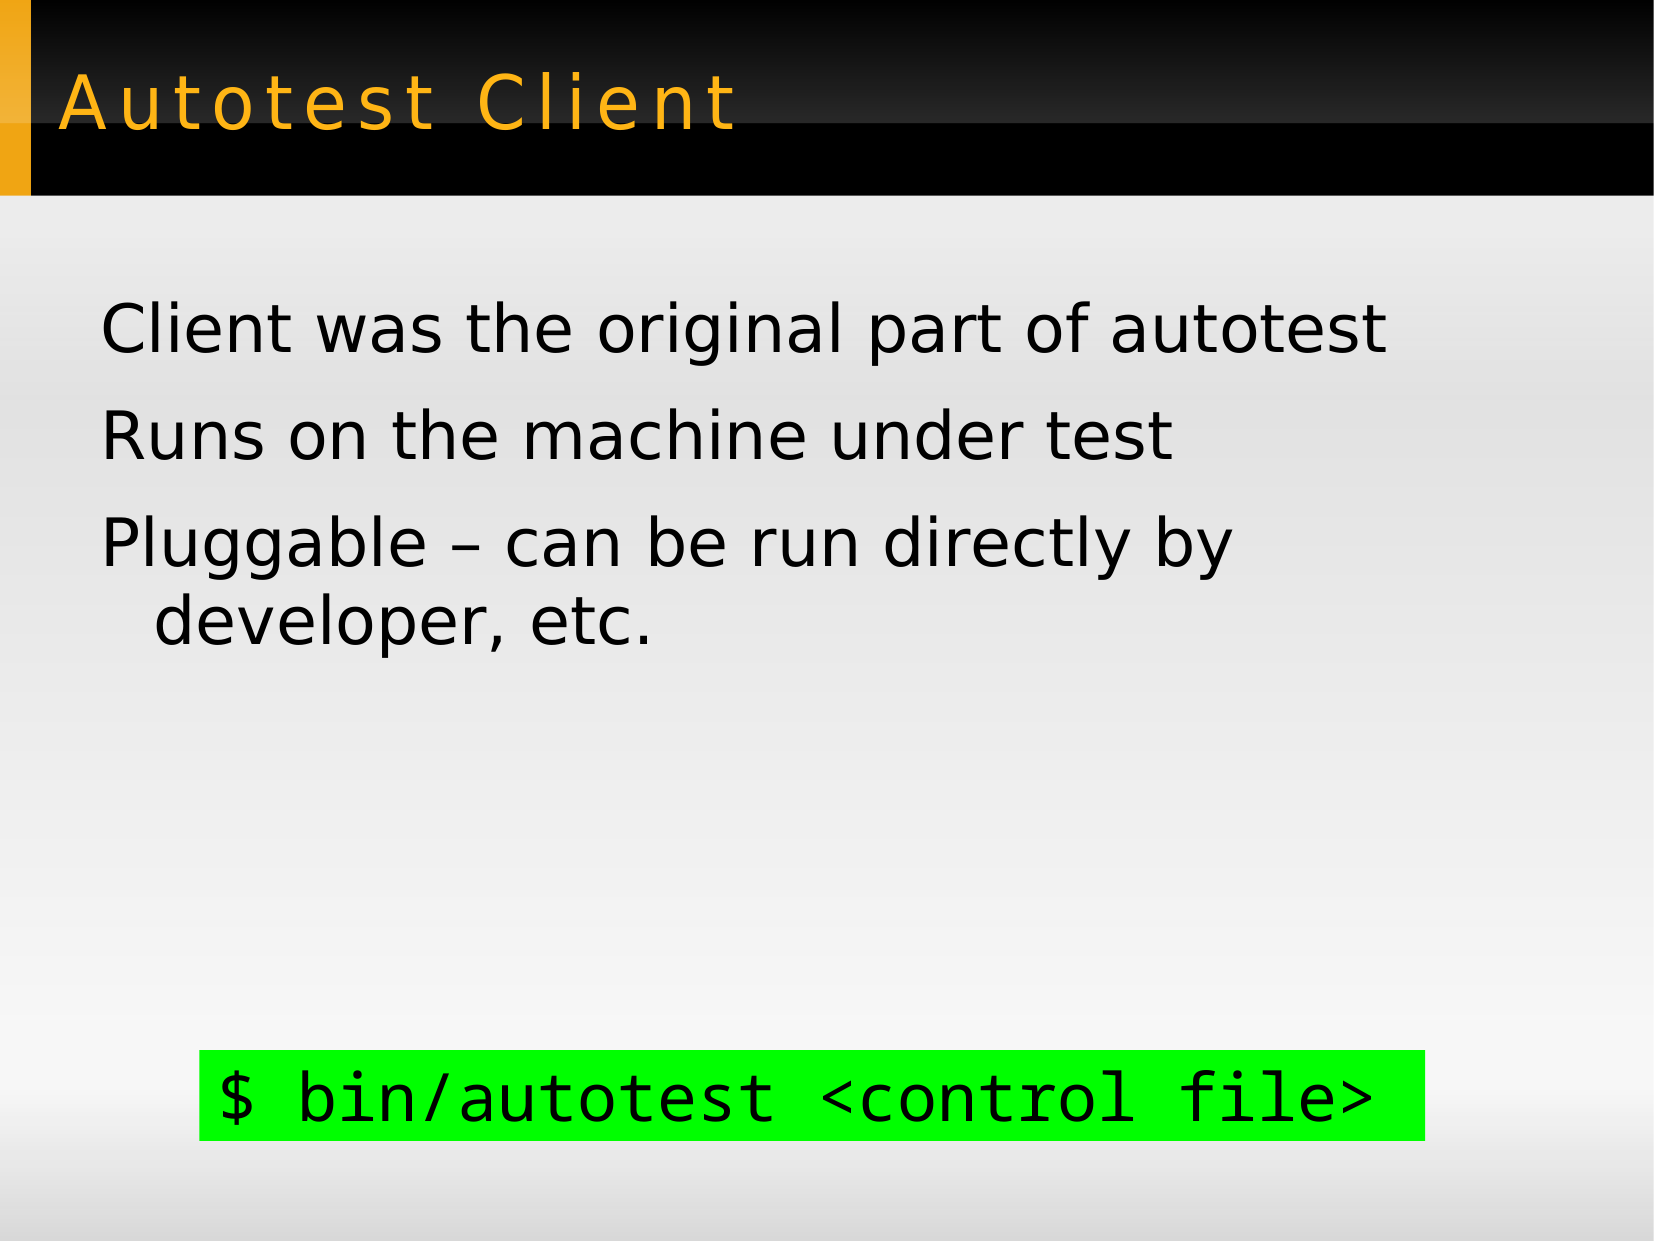

# Autotest Client
Client was the original part of autotest
Runs on the machine under test
Pluggable – can be run directly by developer, etc.
$ bin/autotest <control file>